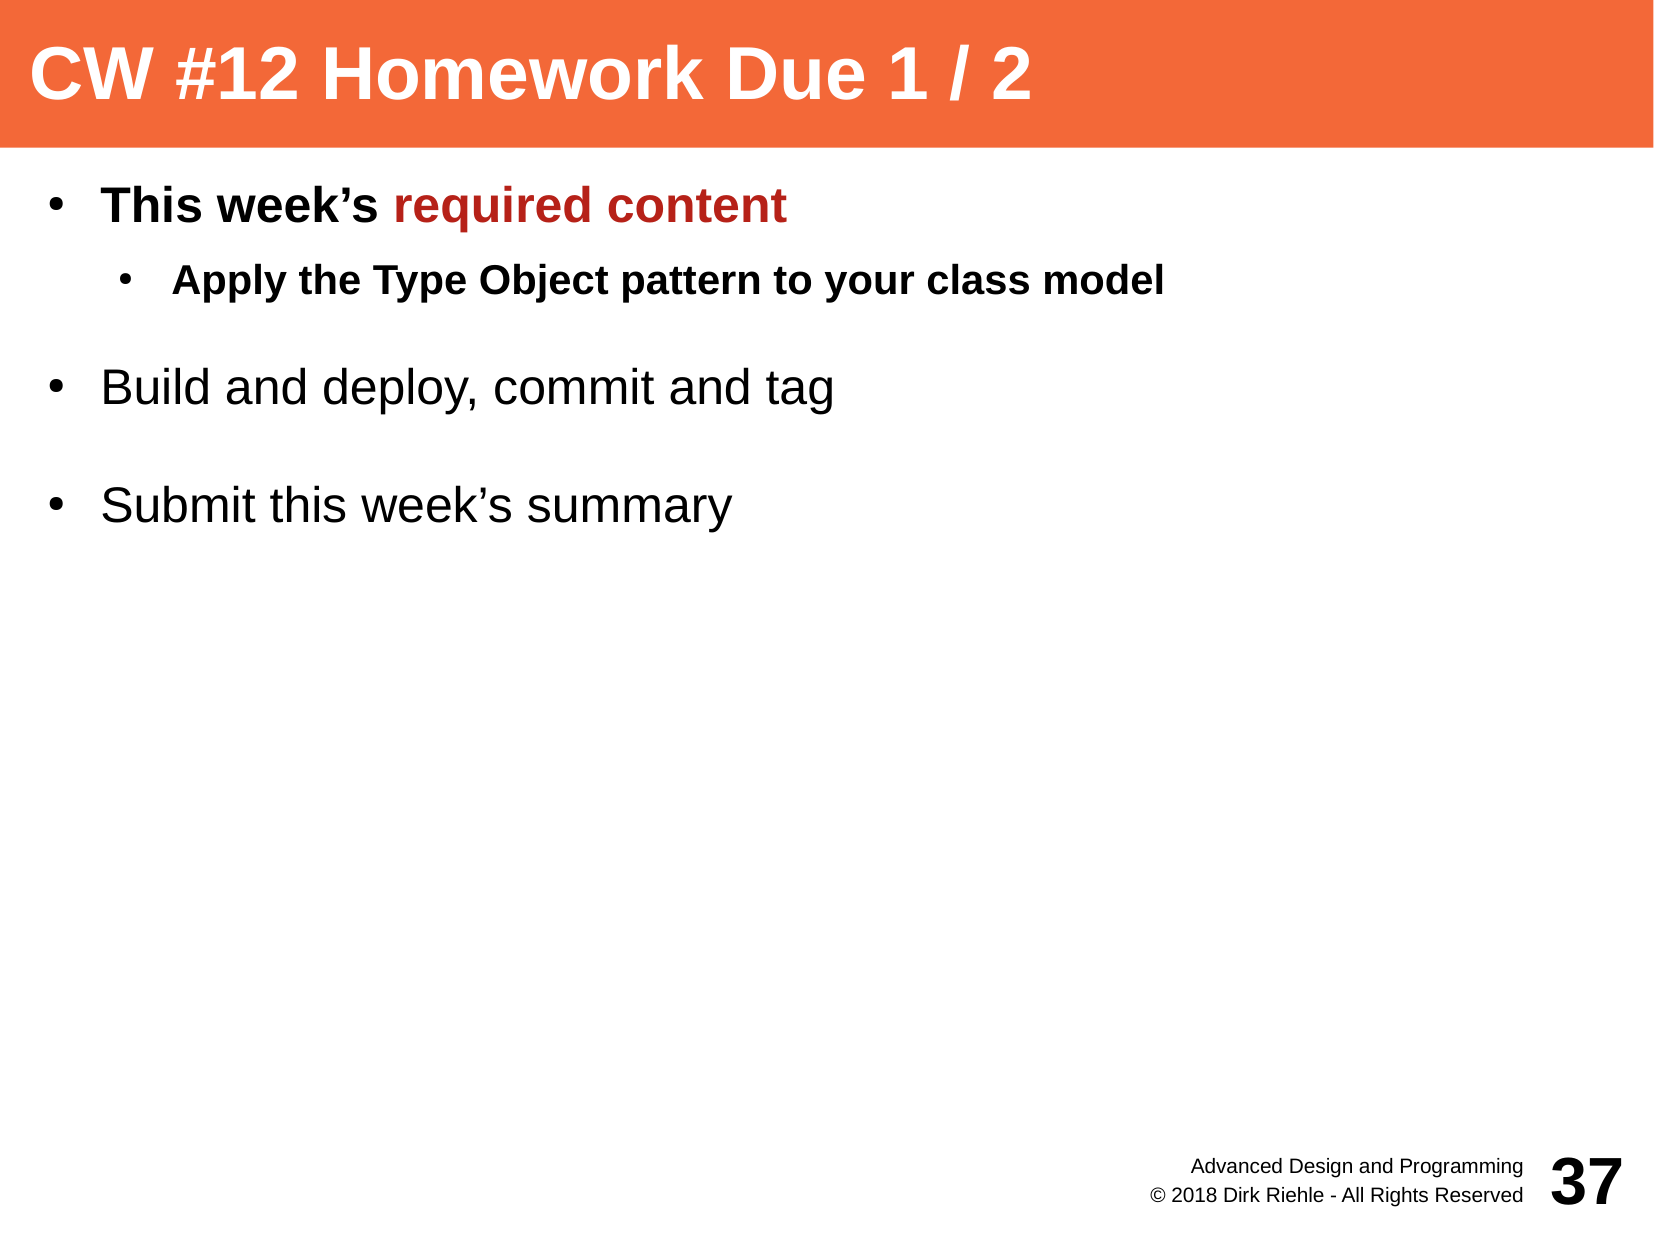

# CW #12 Homework Due 1 / 2
This week’s required content
Apply the Type Object pattern to your class model
Build and deploy, commit and tag
Submit this week’s summary
Advanced Design and Programming
37
© 2018 Dirk Riehle - All Rights Reserved